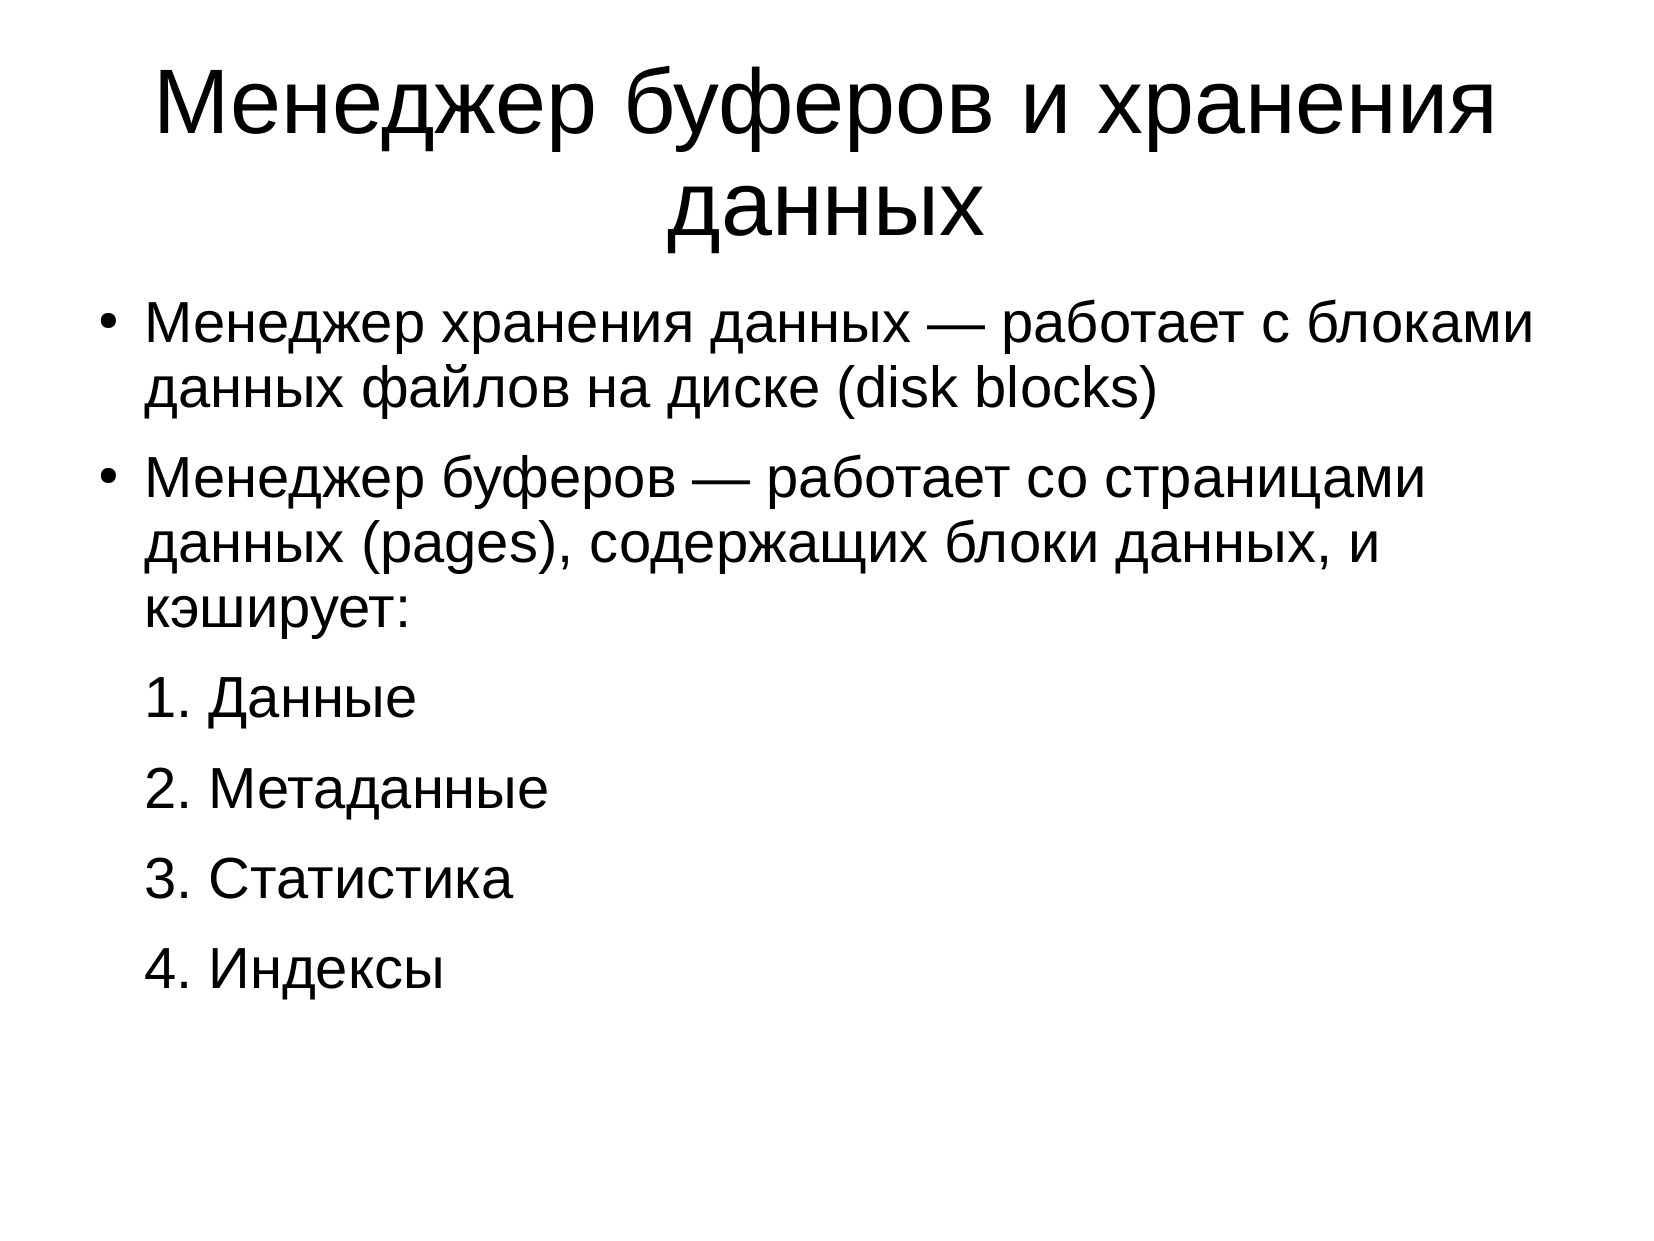

# Менеджер буферов и хранения данных
Менеджер хранения данных — работает с блоками данных файлов на диске (disk blocks)
Менеджер буферов — работает со страницами данных (pages), содержащих блоки данных, и кэширует:
1. Данные
2. Метаданные
3. Статистика
4. Индексы